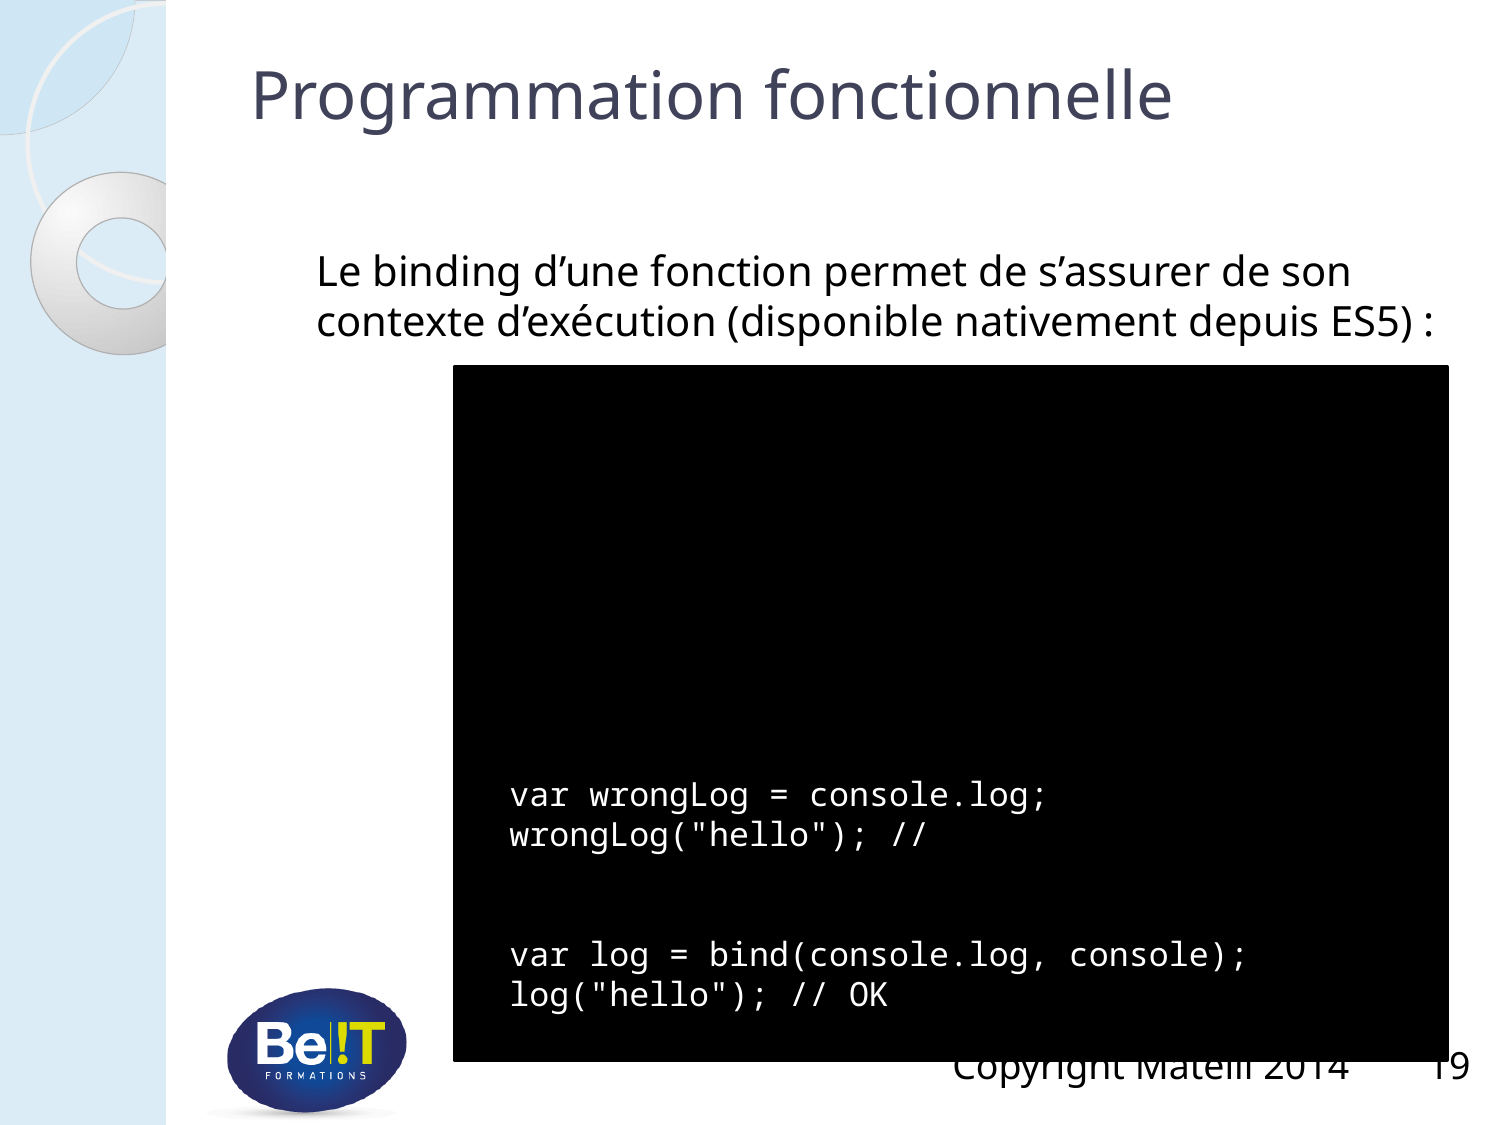

# Programmation fonctionnelle
Le binding d’une fonction permet de s’assurer de son contexte d’exécution (disponible nativement depuis ES5) :
 function bind(fn, context) {
 var method = fn;
      return function() {
       var a = [].slice.call(arguments, 0);
       return method.apply(context, a);
     }
 }
 var wrongLog = console.log;
 wrongLog("hello"); // TypeError: Illegal invocation
 var log = bind(console.log, console);
 log("hello"); // OK
Copyright Matelli 2014